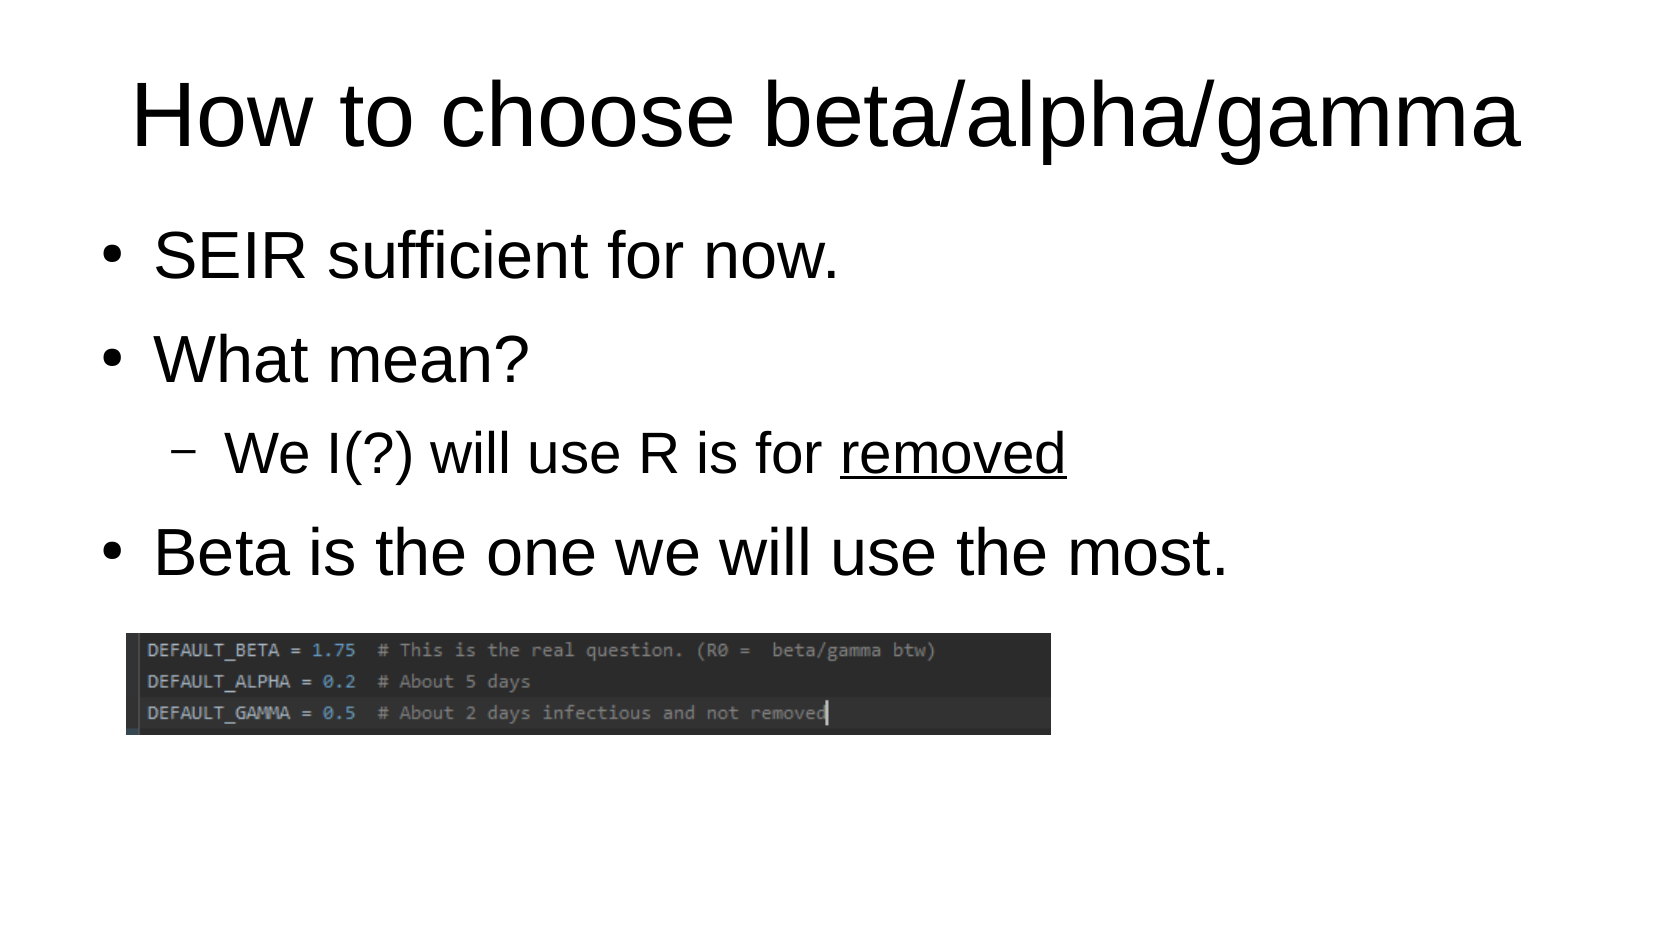

# How to choose beta/alpha/gamma
SEIR sufficient for now.
What mean?
We I(?) will use R is for removed
Beta is the one we will use the most.